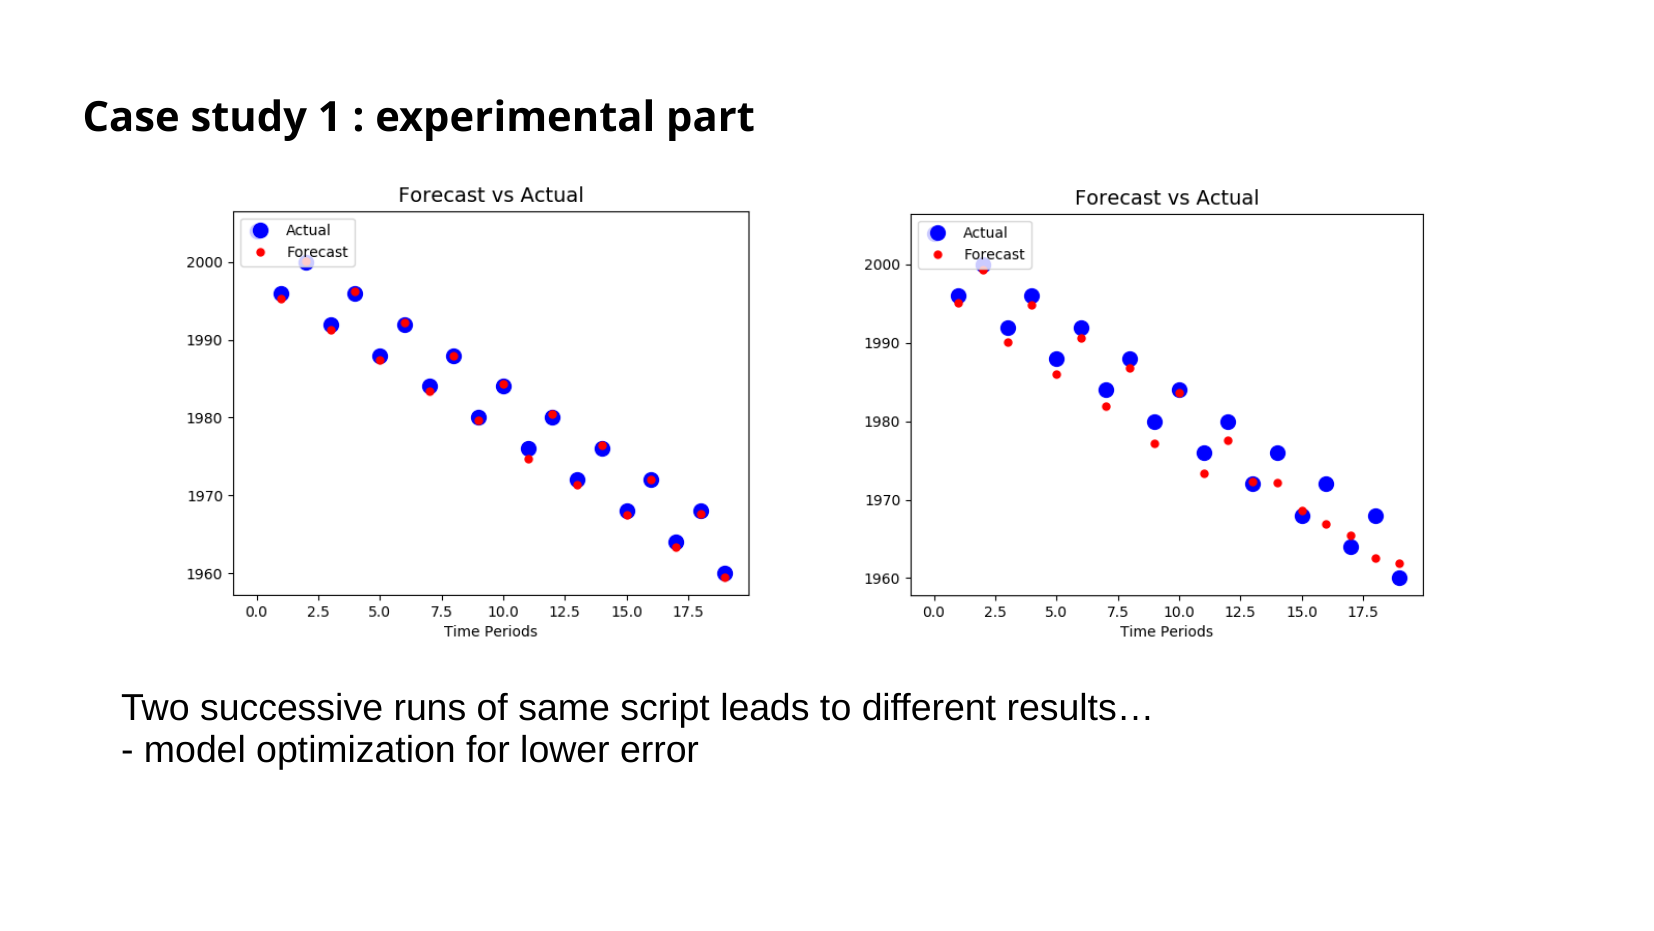

# Case study 1 : experimental part
Two successive runs of same script leads to different results…
- model optimization for lower error